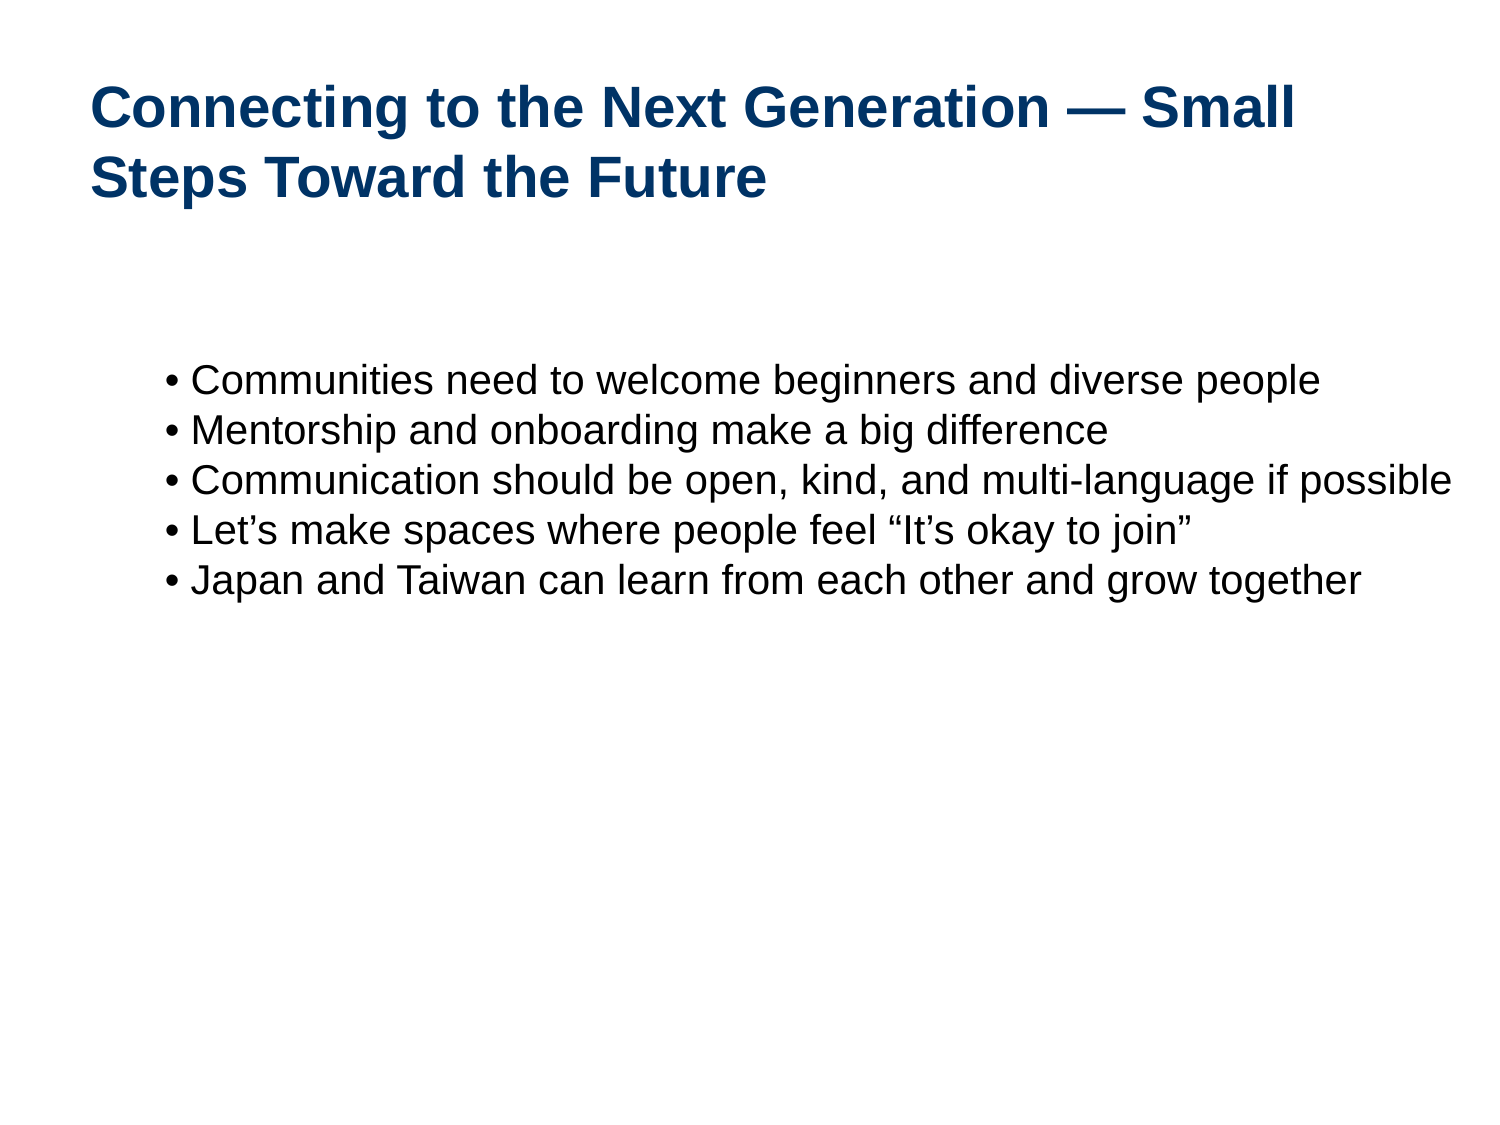

# Connecting to the Next Generation — Small Steps Toward the Future
• Communities need to welcome beginners and diverse people
• Mentorship and onboarding make a big difference
• Communication should be open, kind, and multi-language if possible
• Let’s make spaces where people feel “It’s okay to join”
• Japan and Taiwan can learn from each other and grow together